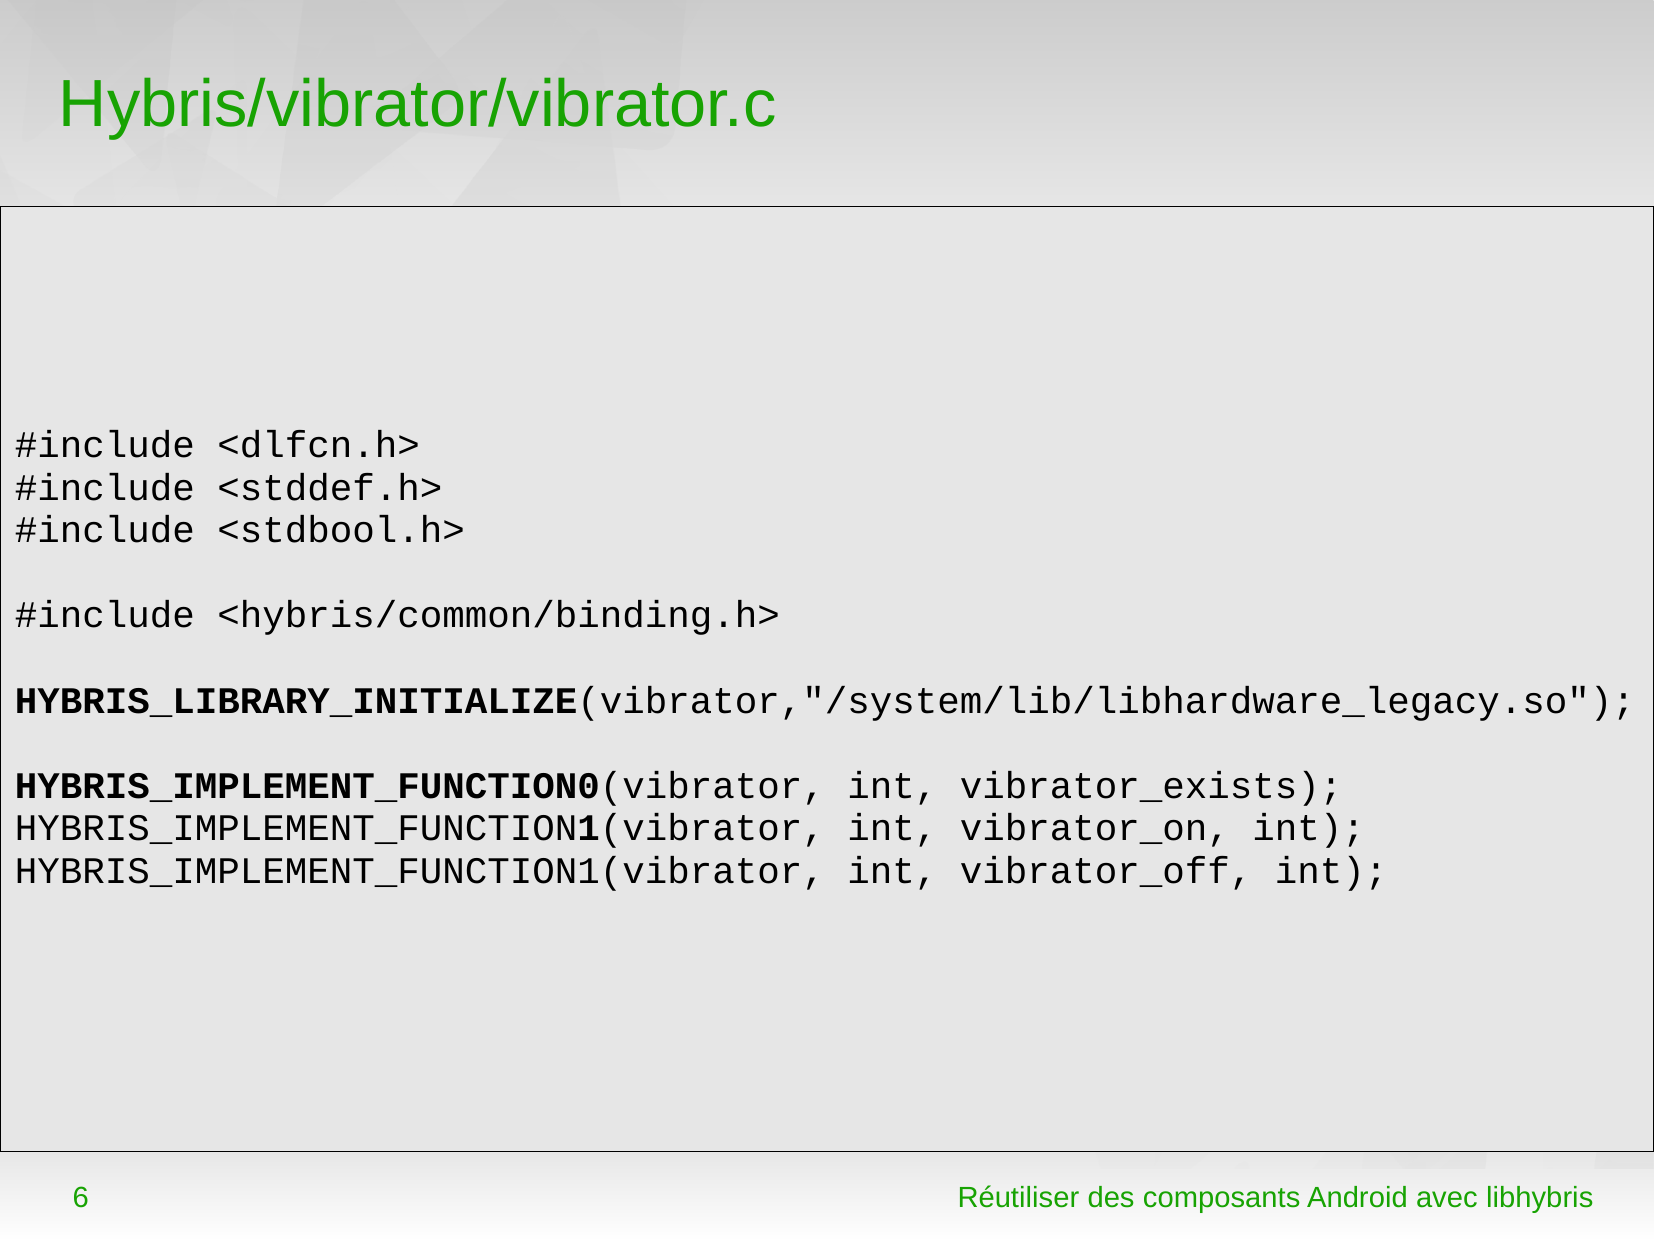

# Hybris/vibrator/vibrator.c
#include <dlfcn.h>
#include <stddef.h>
#include <stdbool.h>
#include <hybris/common/binding.h>
HYBRIS_LIBRARY_INITIALIZE(vibrator,"/system/lib/libhardware_legacy.so");
HYBRIS_IMPLEMENT_FUNCTION0(vibrator, int, vibrator_exists);
HYBRIS_IMPLEMENT_FUNCTION1(vibrator, int, vibrator_on, int);
HYBRIS_IMPLEMENT_FUNCTION1(vibrator, int, vibrator_off, int);
6
Réutiliser des composants Android avec libhybris